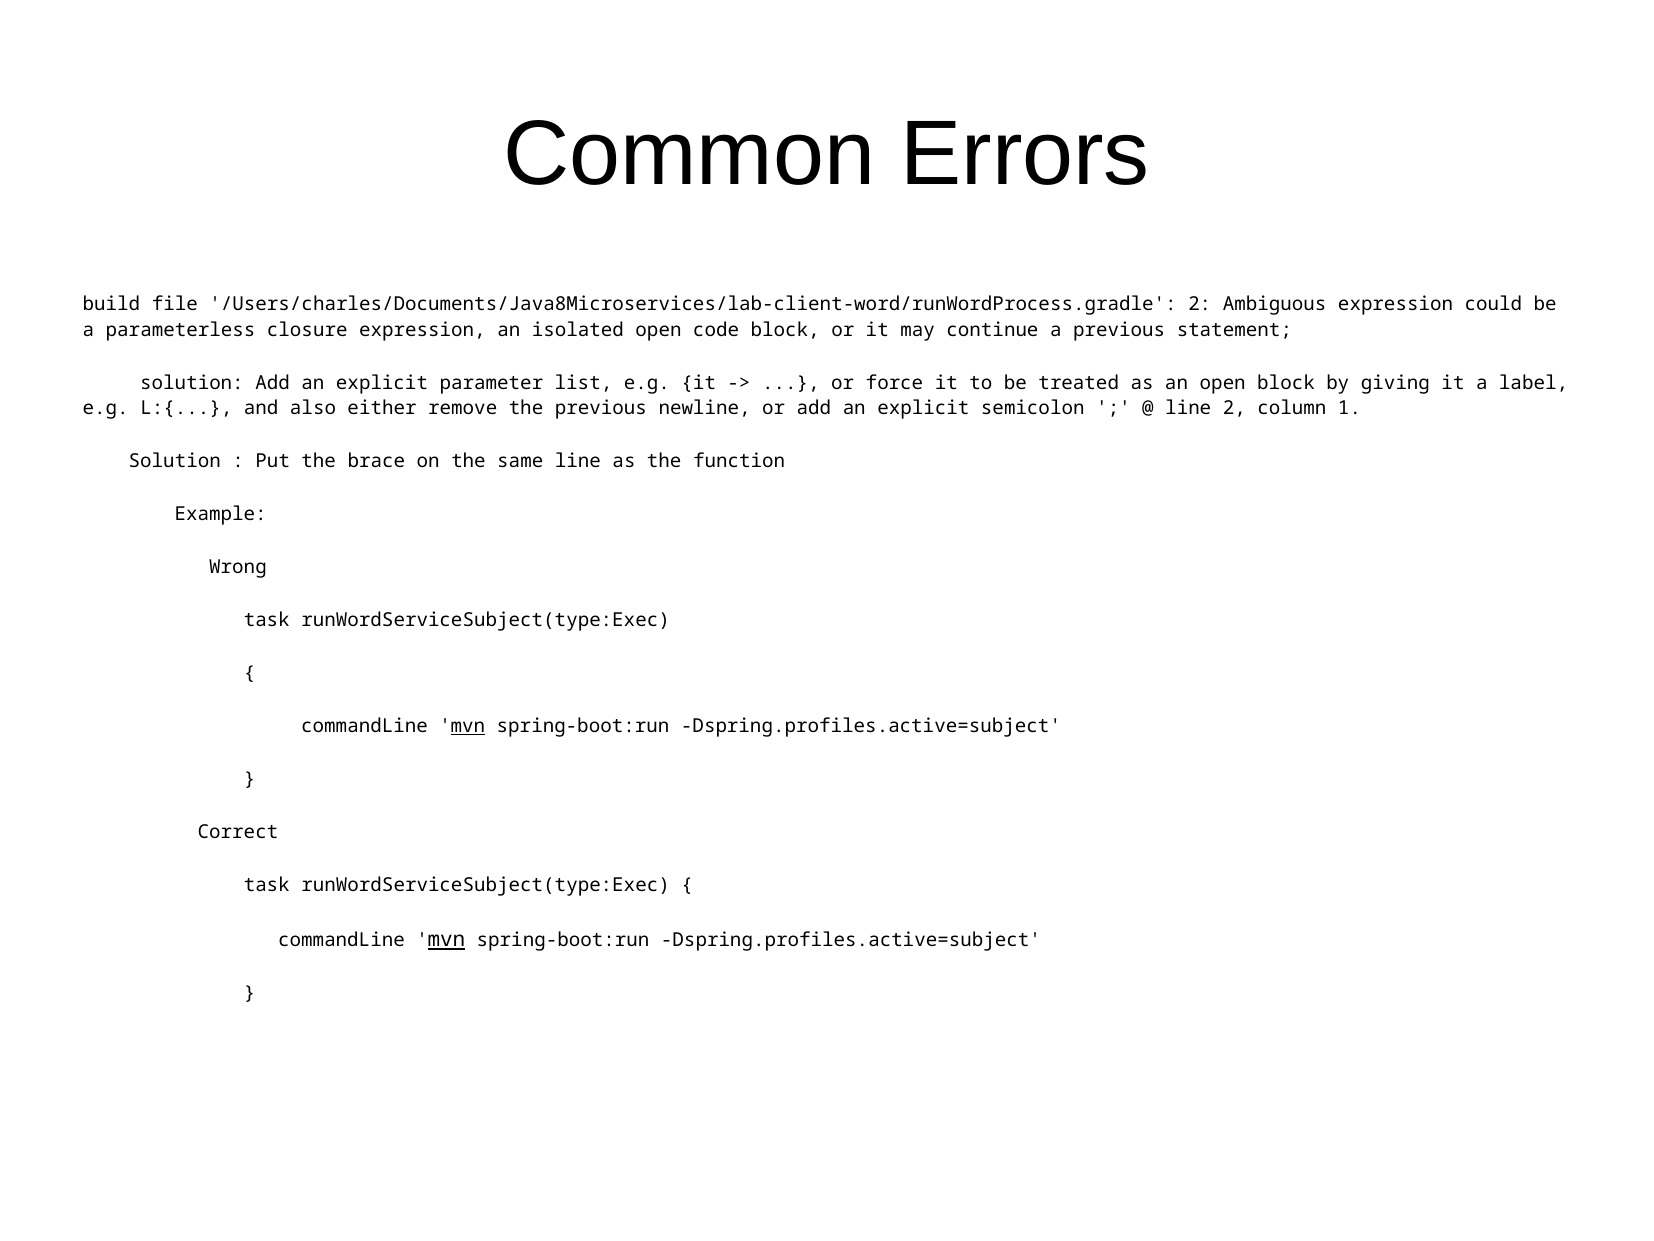

# Common Errors
build file '/Users/charles/Documents/Java8Microservices/lab-client-word/runWordProcess.gradle': 2: Ambiguous expression could be a parameterless closure expression, an isolated open code block, or it may continue a previous statement;
 solution: Add an explicit parameter list, e.g. {it -> ...}, or force it to be treated as an open block by giving it a label, e.g. L:{...}, and also either remove the previous newline, or add an explicit semicolon ';' @ line 2, column 1.
 Solution : Put the brace on the same line as the function
 Example:
 Wrong
 task runWordServiceSubject(type:Exec)
 {
 commandLine 'mvn spring-boot:run -Dspring.profiles.active=subject'
 }
 Correct
 task runWordServiceSubject(type:Exec) {
 commandLine 'mvn spring-boot:run -Dspring.profiles.active=subject'
 }